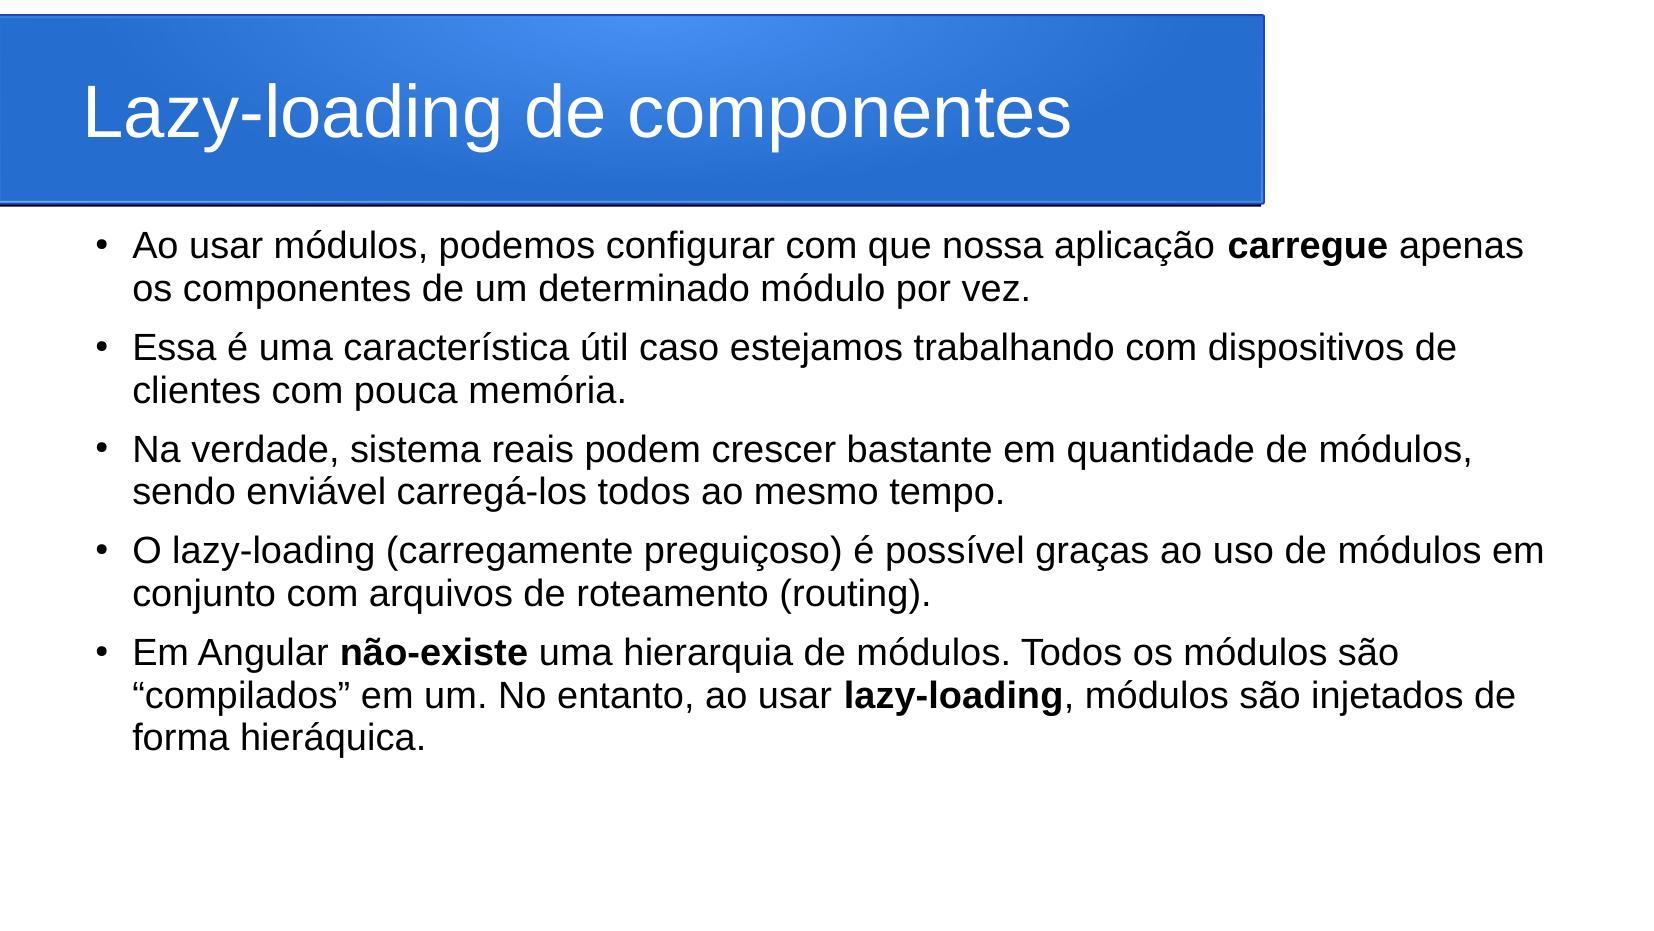

# Lazy-loading de componentes
Ao usar módulos, podemos configurar com que nossa aplicação carregue apenas os componentes de um determinado módulo por vez.
Essa é uma característica útil caso estejamos trabalhando com dispositivos de clientes com pouca memória.
Na verdade, sistema reais podem crescer bastante em quantidade de módulos, sendo enviável carregá-los todos ao mesmo tempo.
O lazy-loading (carregamente preguiçoso) é possível graças ao uso de módulos em conjunto com arquivos de roteamento (routing).
Em Angular não-existe uma hierarquia de módulos. Todos os módulos são “compilados” em um. No entanto, ao usar lazy-loading, módulos são injetados de forma hieráquica.